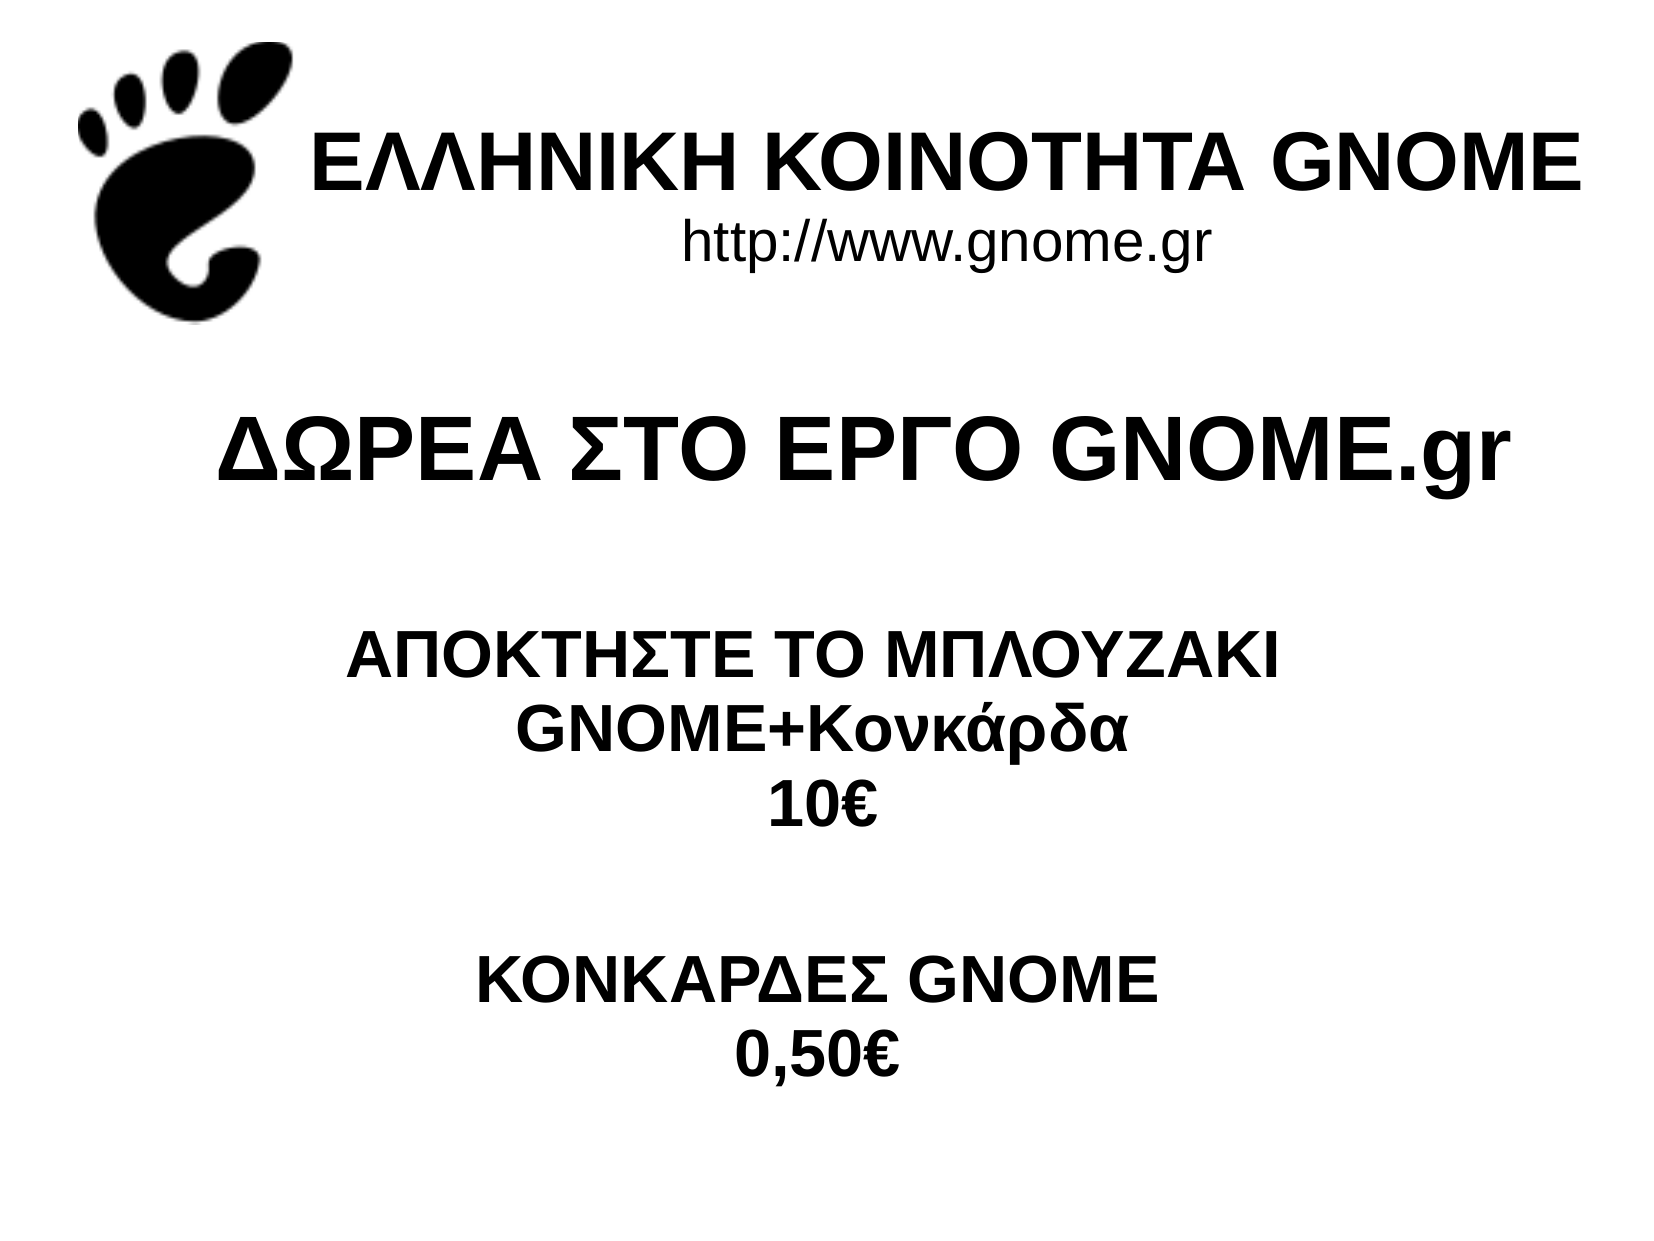

ΕΛΛΗΝΙΚΗ ΚΟΙΝΟΤΗΤΑ GNOME
http://www.gnome.gr
ΔΩΡΕΑ ΣΤΟ ΕΡΓΟ GNOME.gr
ΑΠΟΚΤΗΣΤΕ ΤΟ ΜΠΛΟΥΖΑΚΙ
GNOME+Κονκάρδα
10€
ΚΟΝΚΑΡΔΕΣ GNOME
0,50€